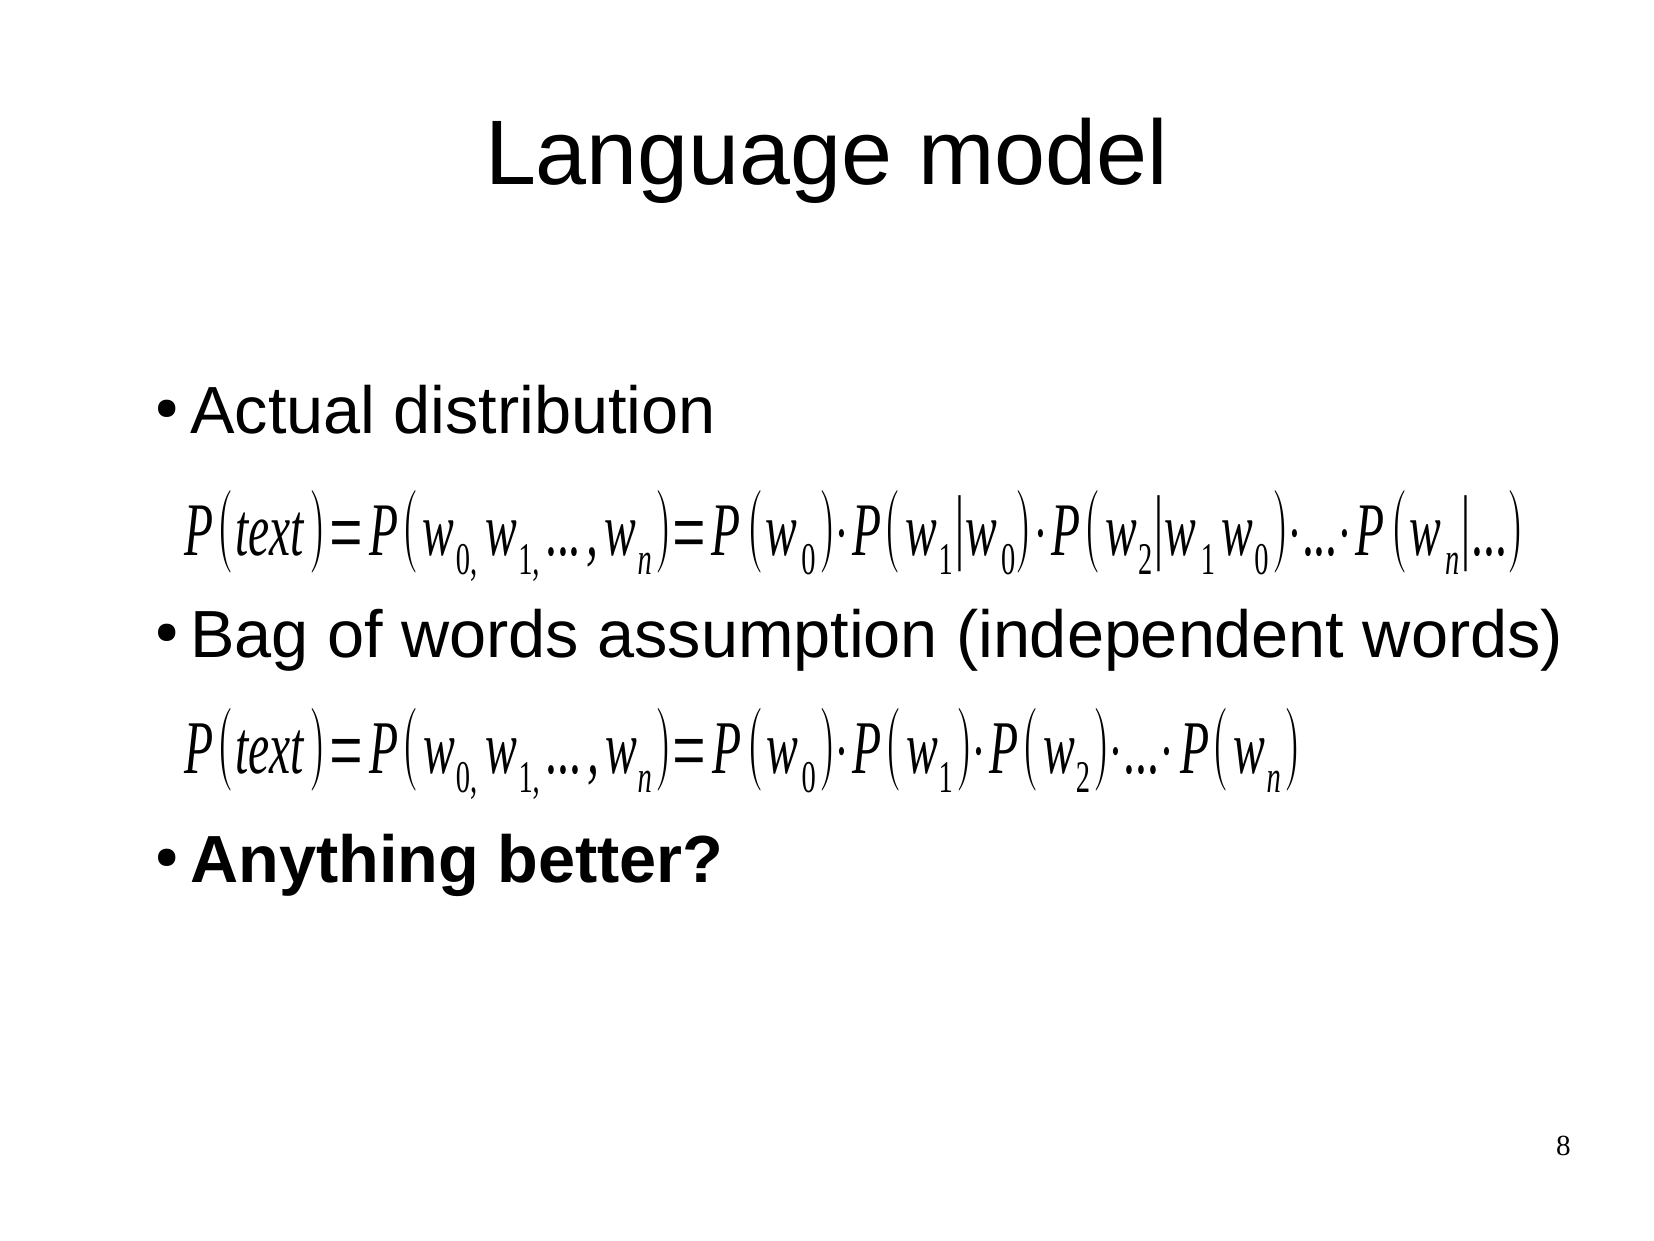

# Language model
Actual distribution
Bag of words assumption (independent words)
Anything better?
8